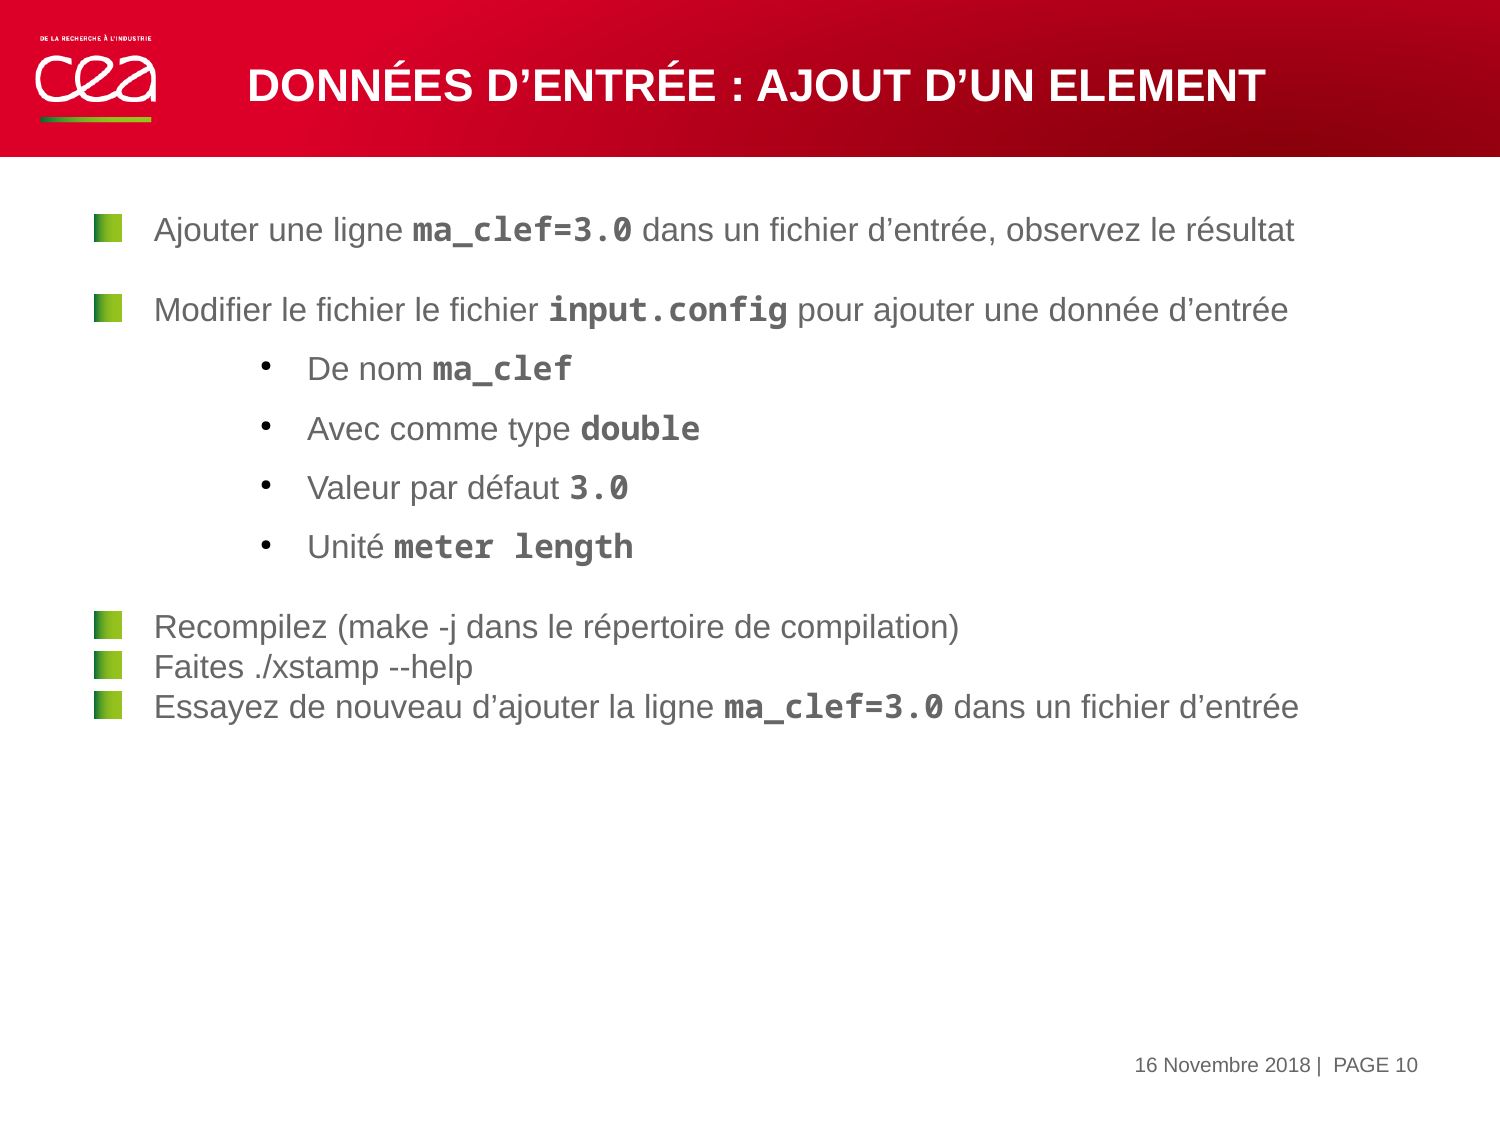

# Données d’entrée : Ajout d’un element
Ajouter une ligne ma_clef=3.0 dans un fichier d’entrée, observez le résultat
Modifier le fichier le fichier input.config pour ajouter une donnée d’entrée
De nom ma_clef
Avec comme type double
Valeur par défaut 3.0
Unité meter length
Recompilez (make -j dans le répertoire de compilation)
Faites ./xstamp --help
Essayez de nouveau d’ajouter la ligne ma_clef=3.0 dans un fichier d’entrée
| PAGE
16 Novembre 2018